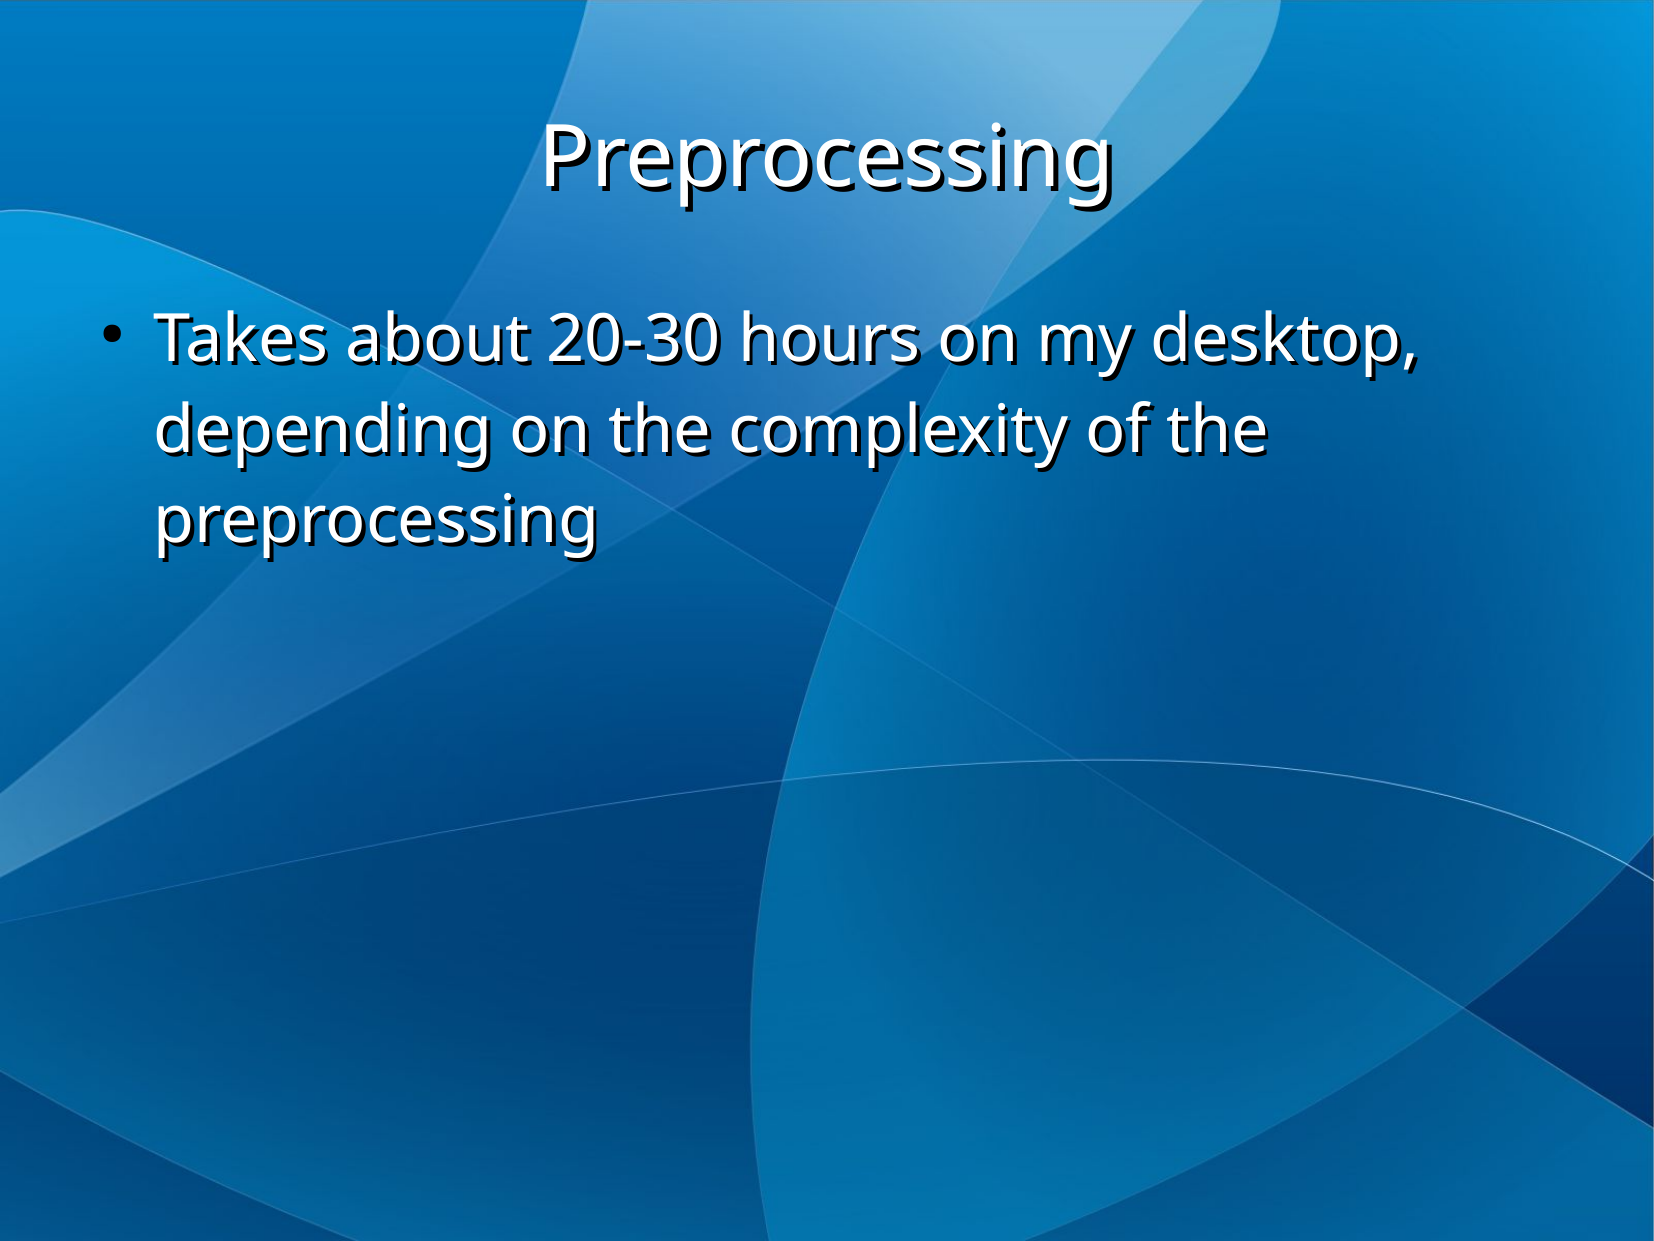

# Preprocessing
Takes about 20-30 hours on my desktop, depending on the complexity of the preprocessing